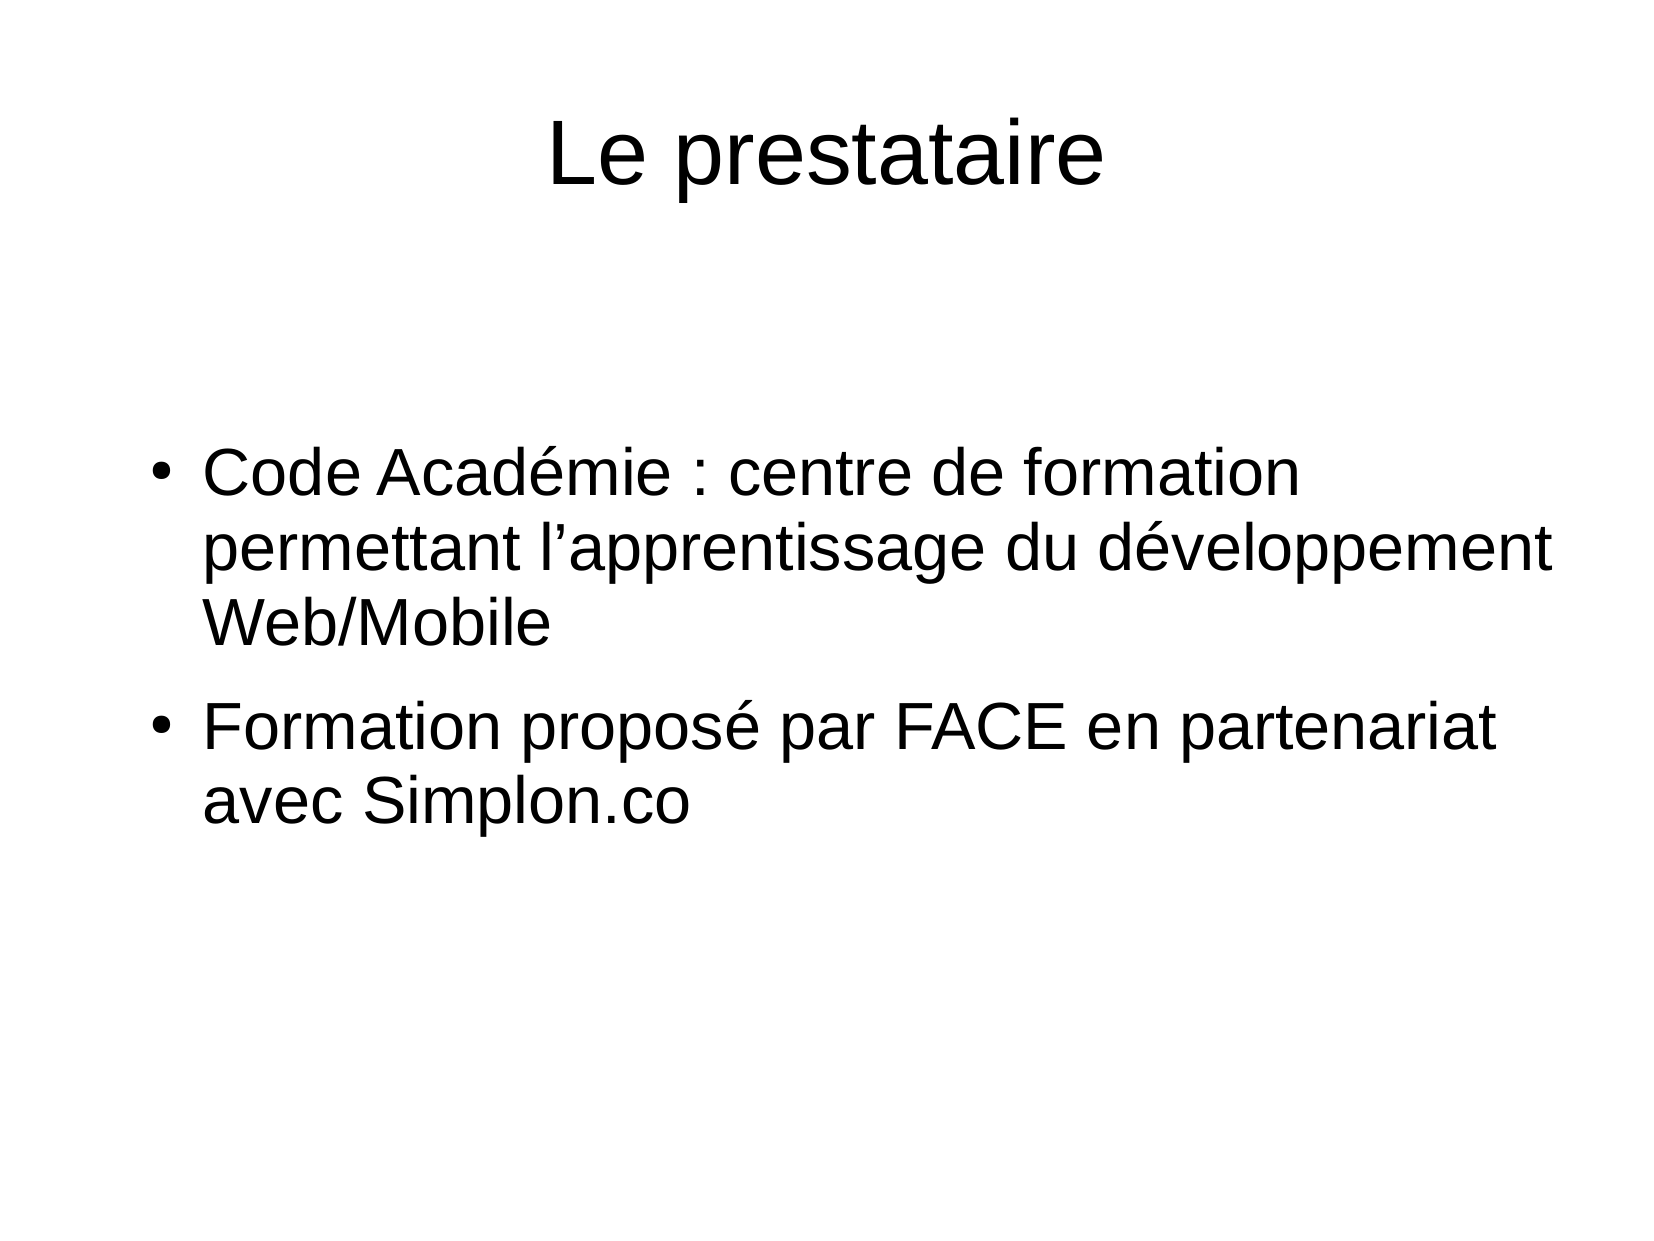

# Le prestataire
Code Académie : centre de formation permettant l’apprentissage du développement Web/Mobile
Formation proposé par FACE en partenariat avec Simplon.co